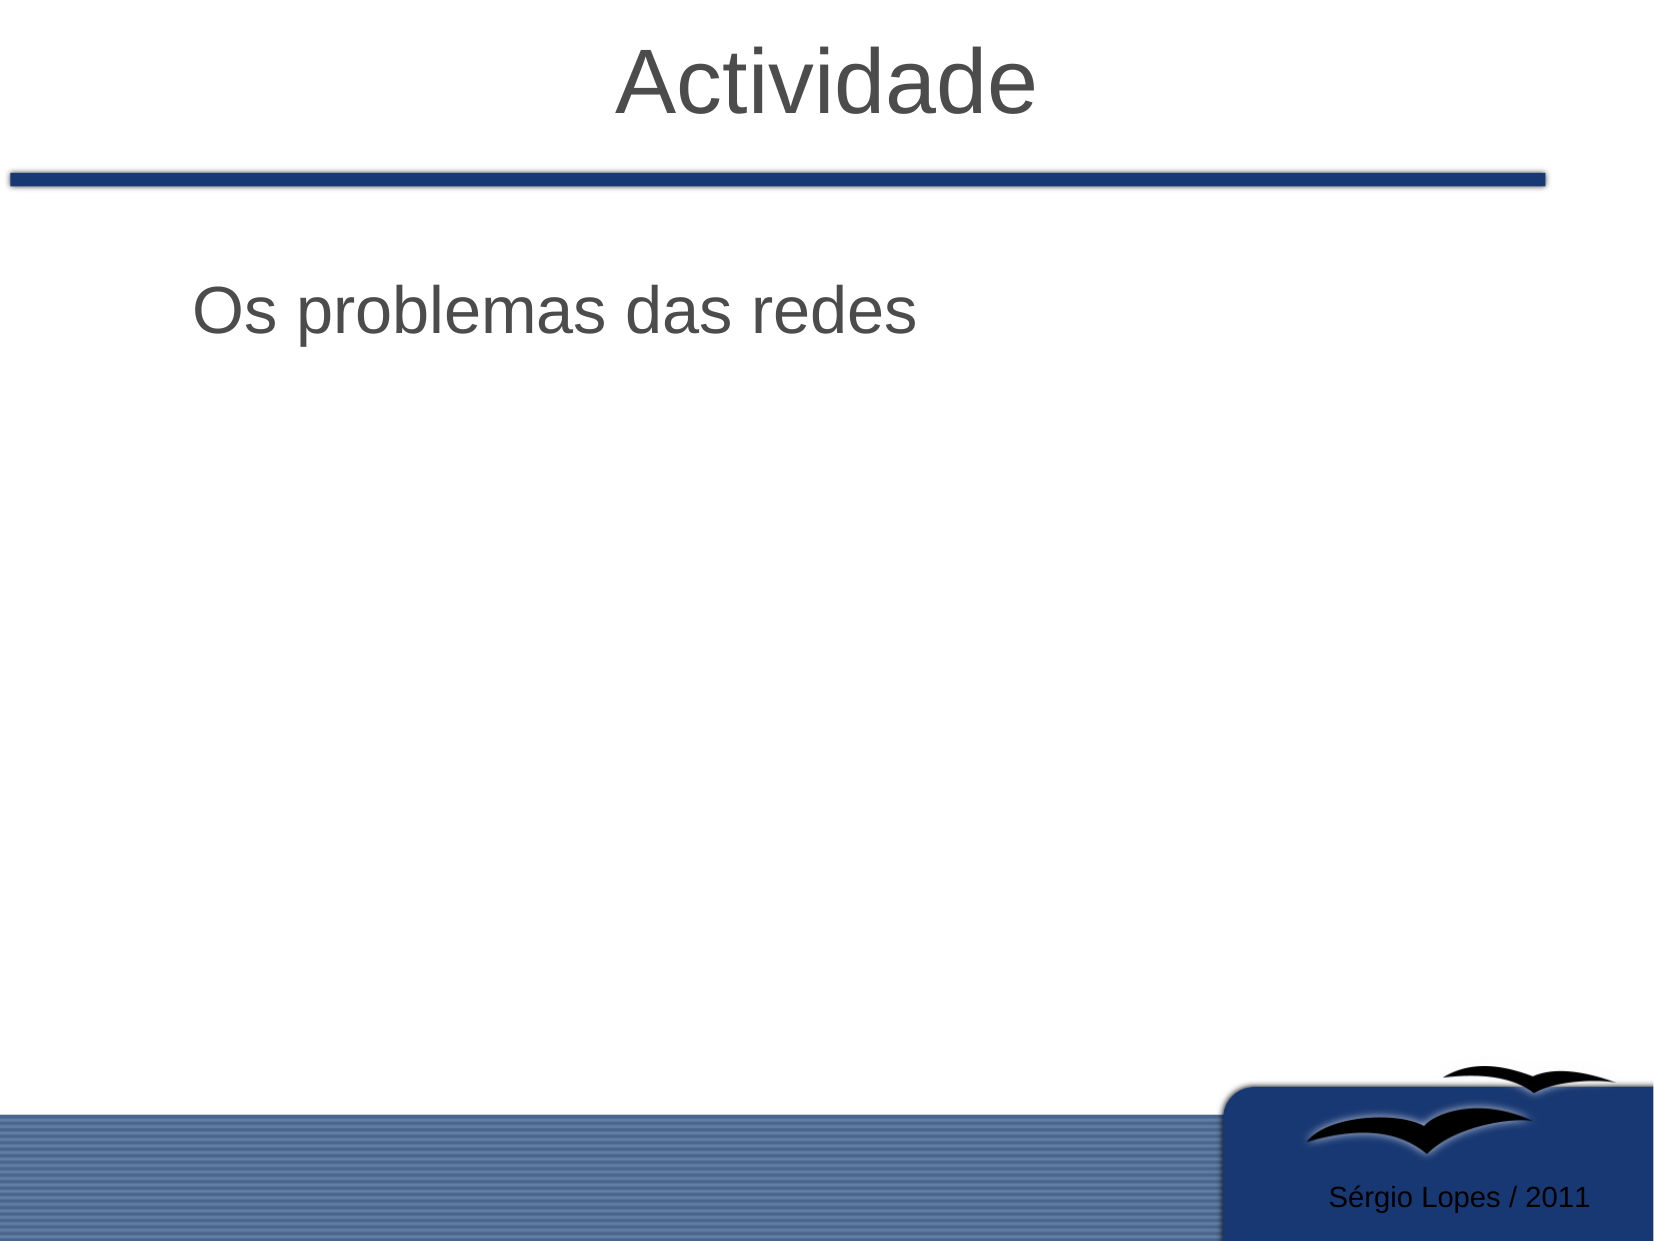

# Actividade
Os problemas das redes
Sérgio Lopes / 2011